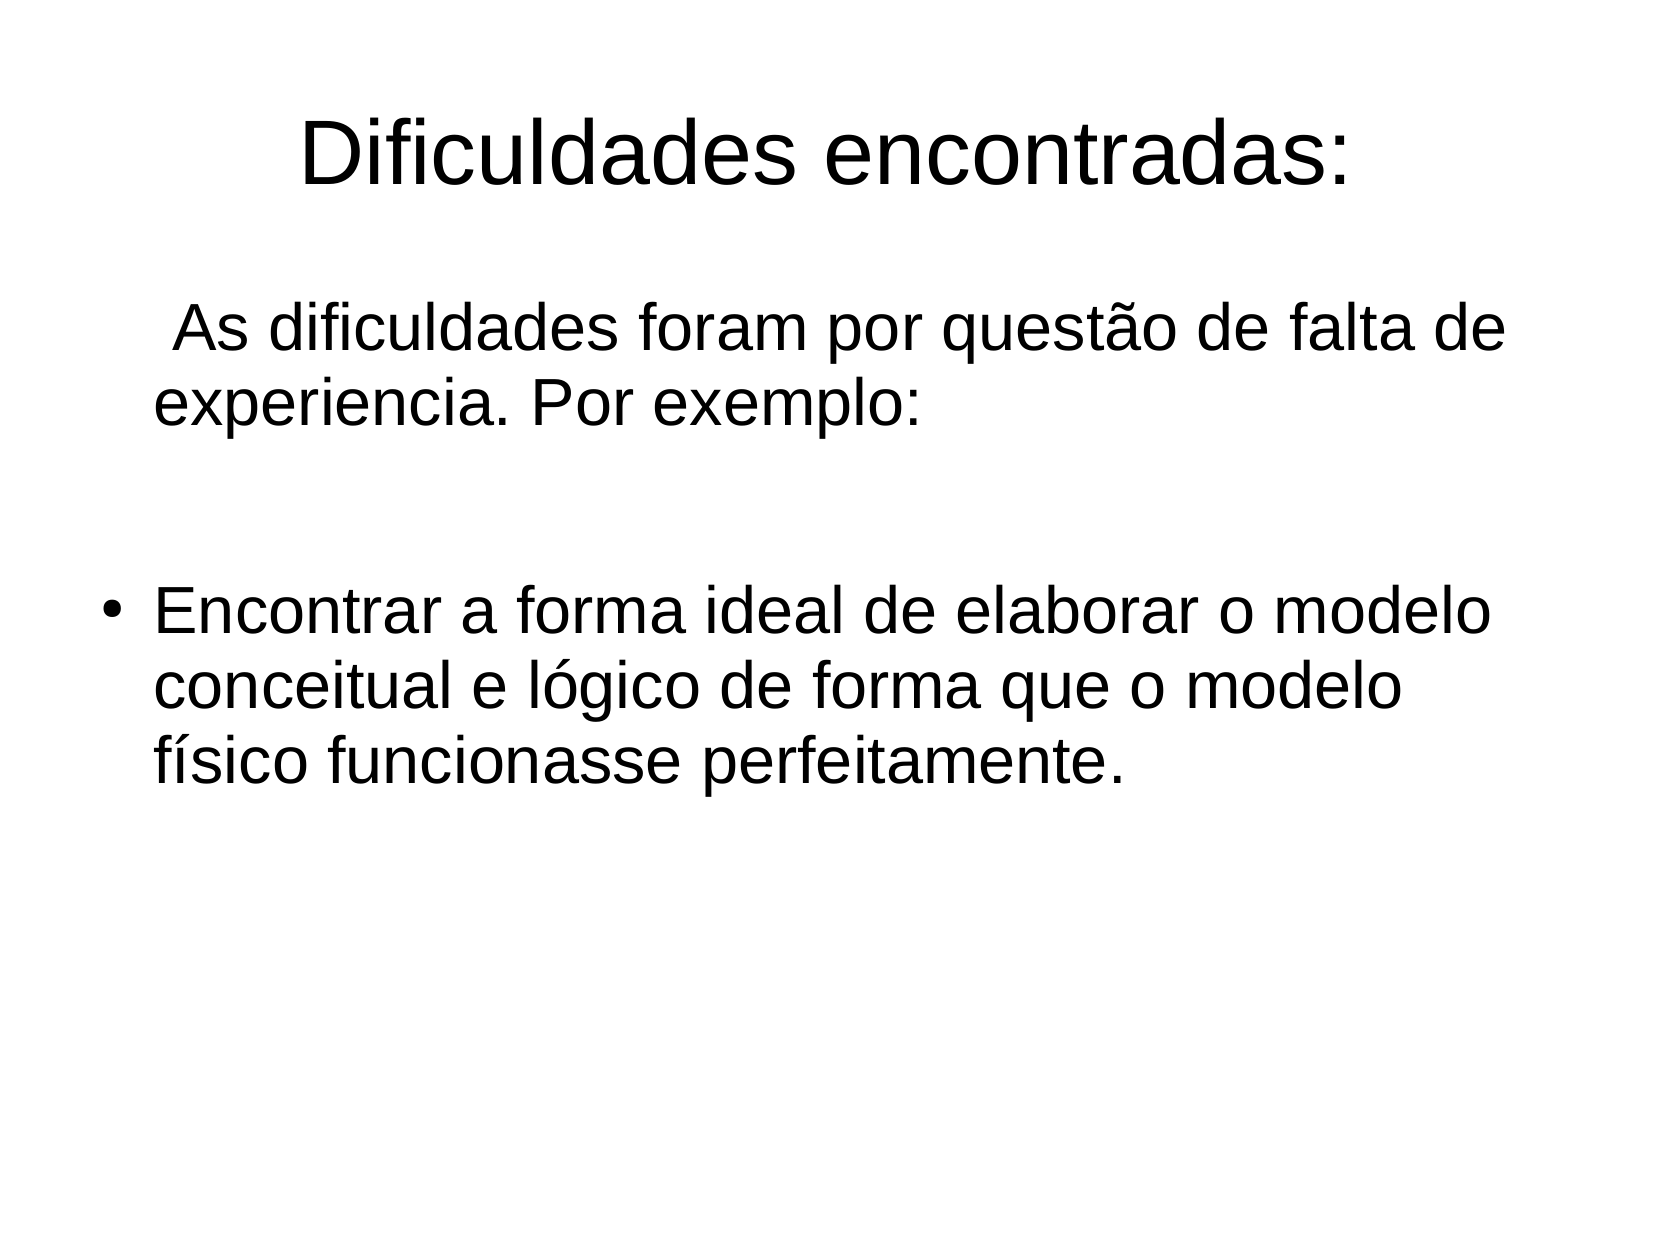

# Dificuldades encontradas:
 As dificuldades foram por questão de falta de experiencia. Por exemplo:
Encontrar a forma ideal de elaborar o modelo conceitual e lógico de forma que o modelo físico funcionasse perfeitamente.